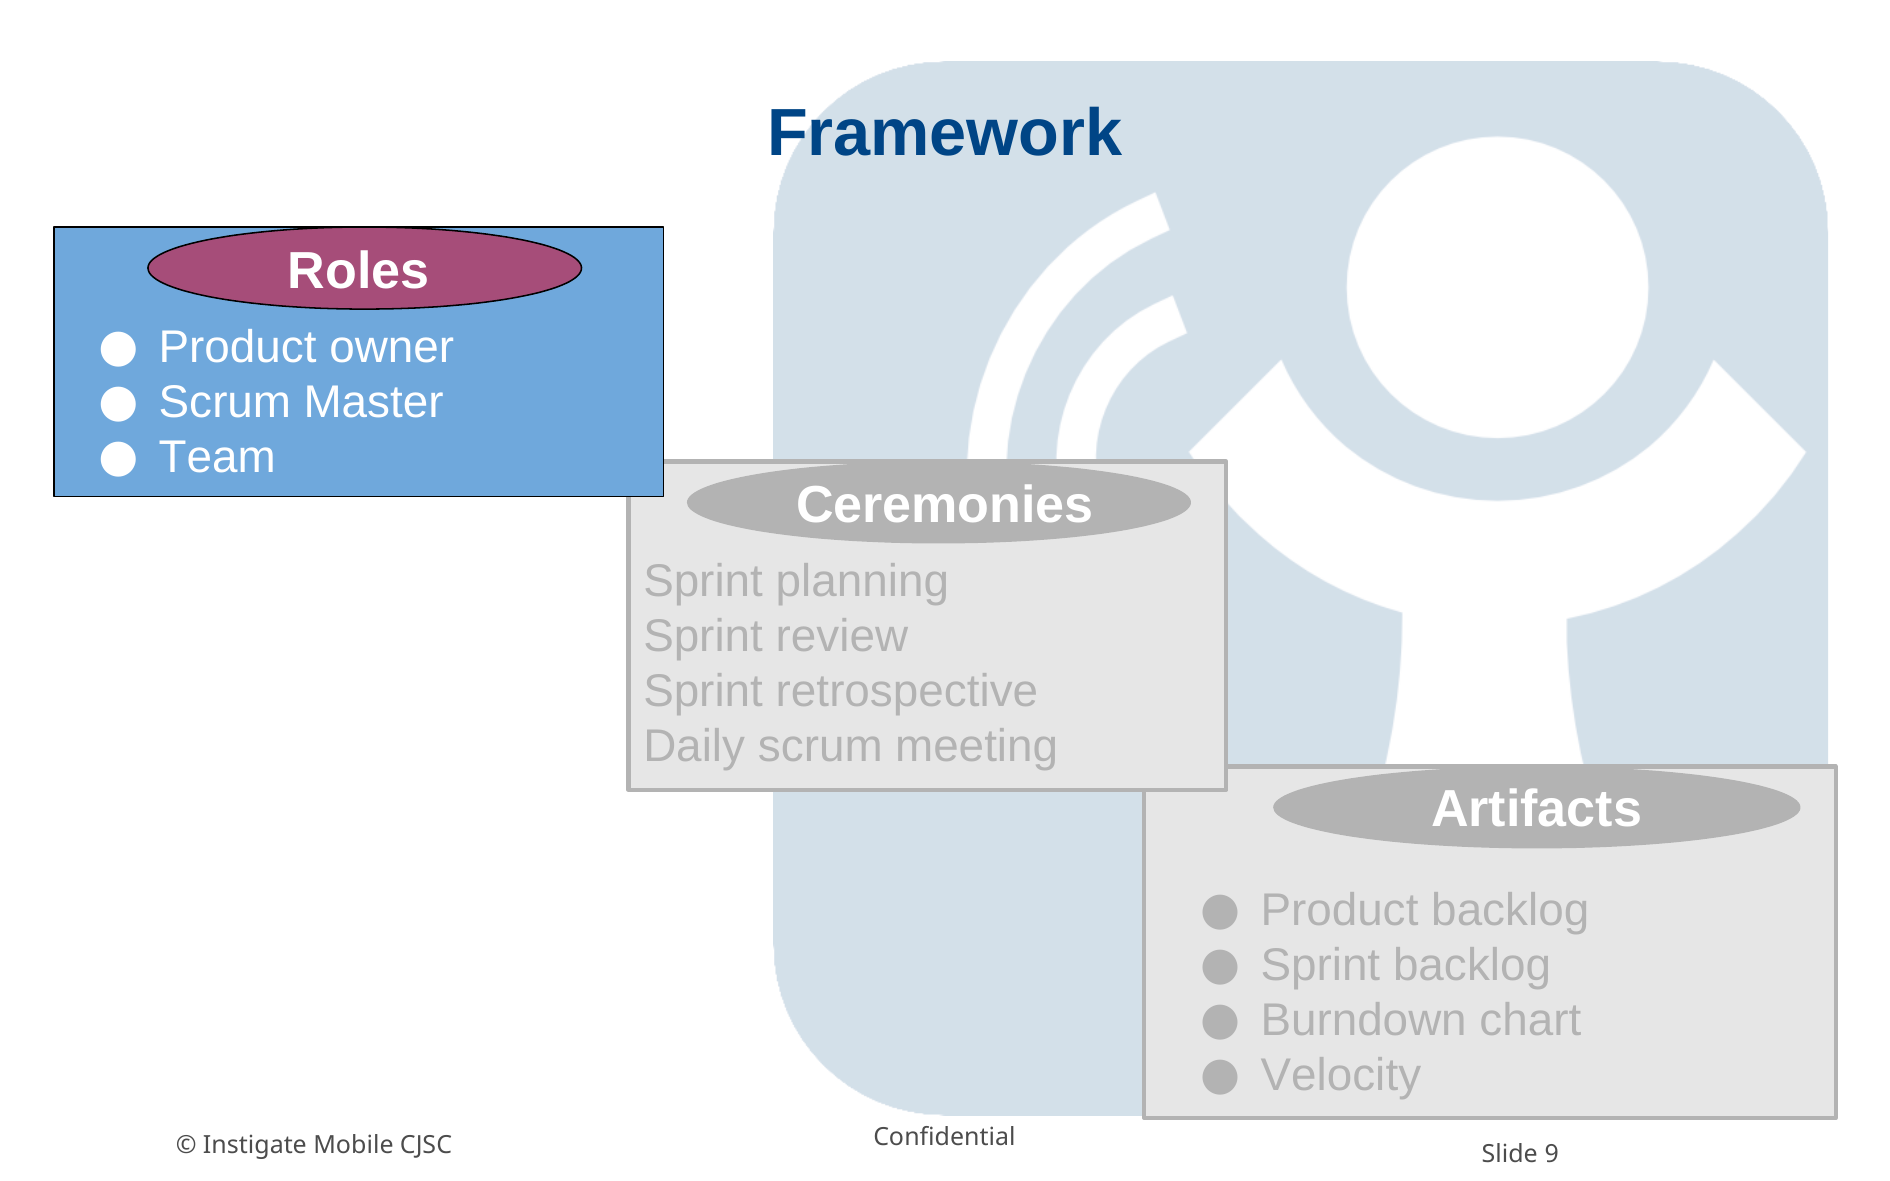

Framework
Roles
Roles
Product owner
Scrum Master
Team
Ceremonies
Sprint planning
Sprint review
Sprint retrospective
Daily scrum meeting
Artifacts
Product backlog
Sprint backlog
Burndown chart
Velocity
Confidential